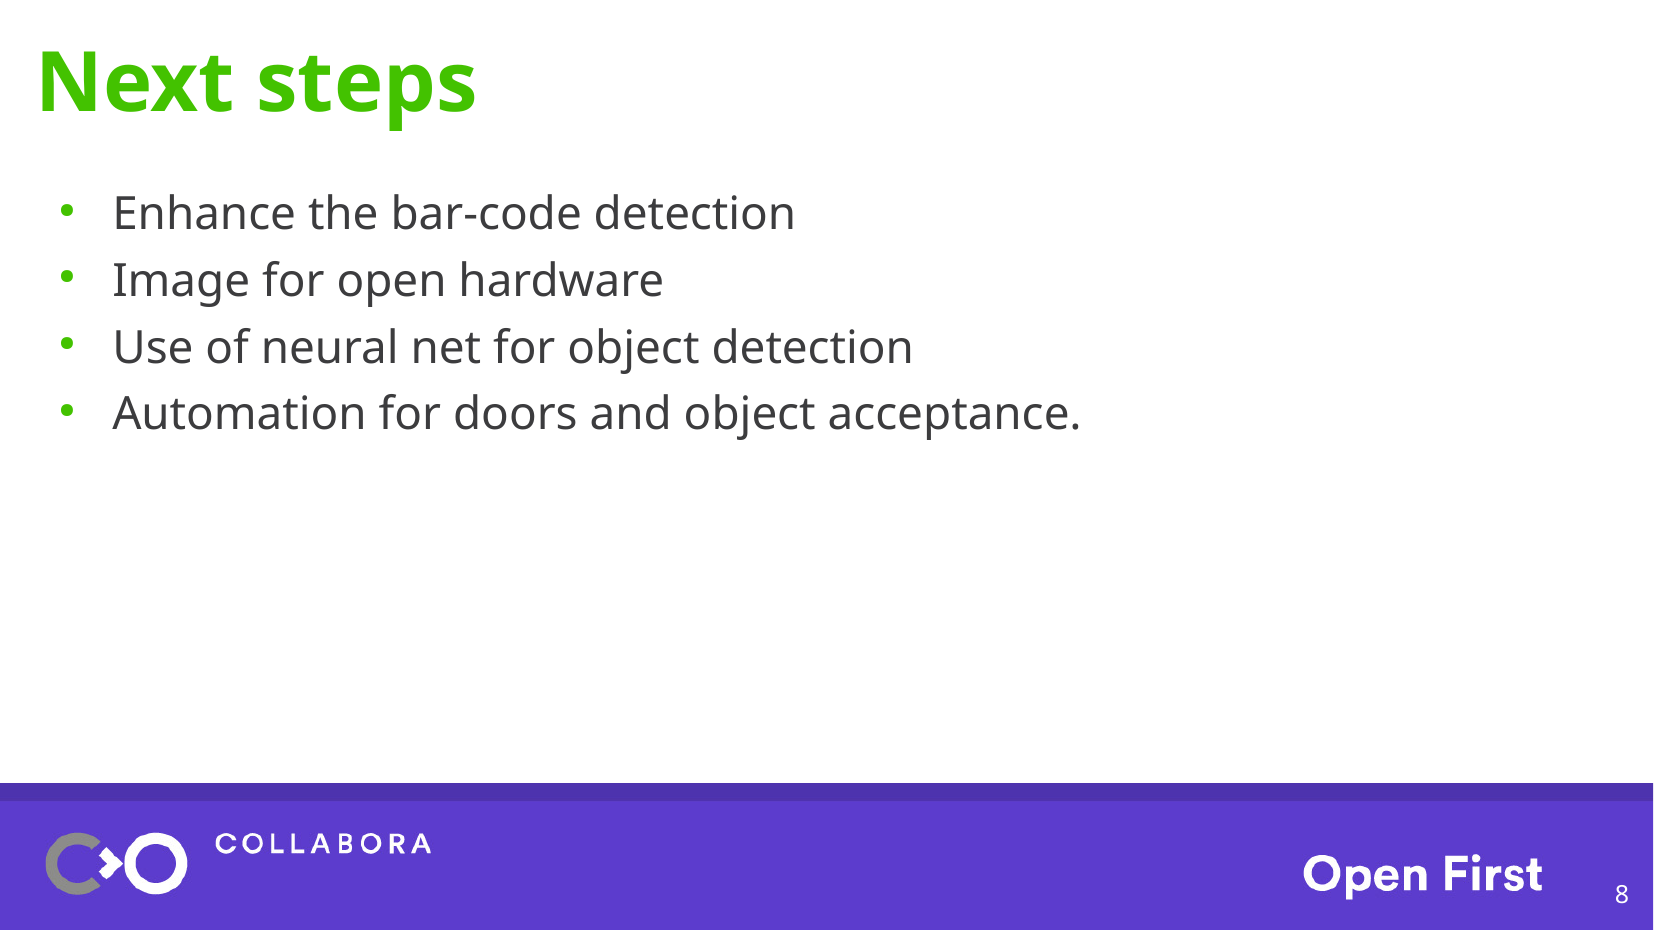

# Next steps
Enhance the bar-code detection
Image for open hardware
Use of neural net for object detection
Automation for doors and object acceptance.
8